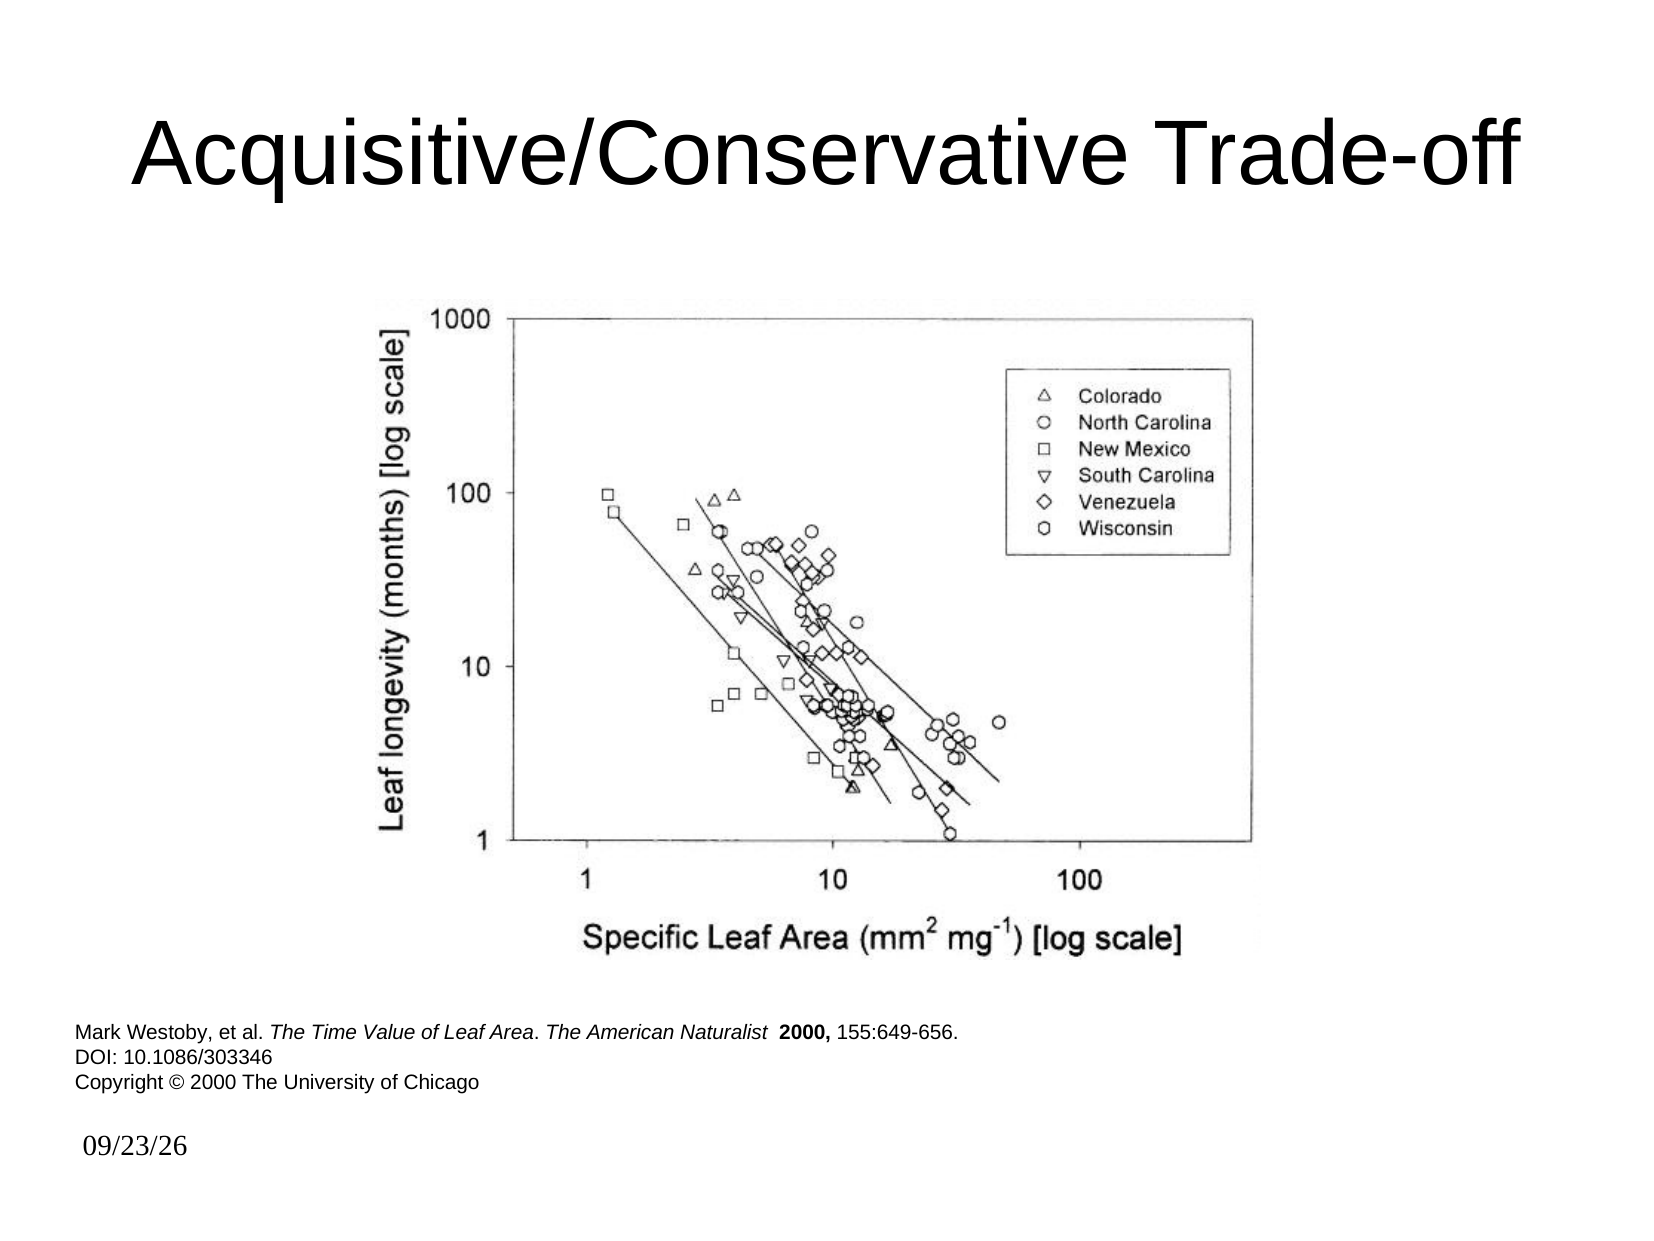

# Acquisitive/Conservative Trade-off
Mark Westoby, et al. The Time Value of Leaf Area. The American Naturalist  2000, 155:649-656.
DOI: 10.1086/303346
Copyright © 2000 The University of Chicago